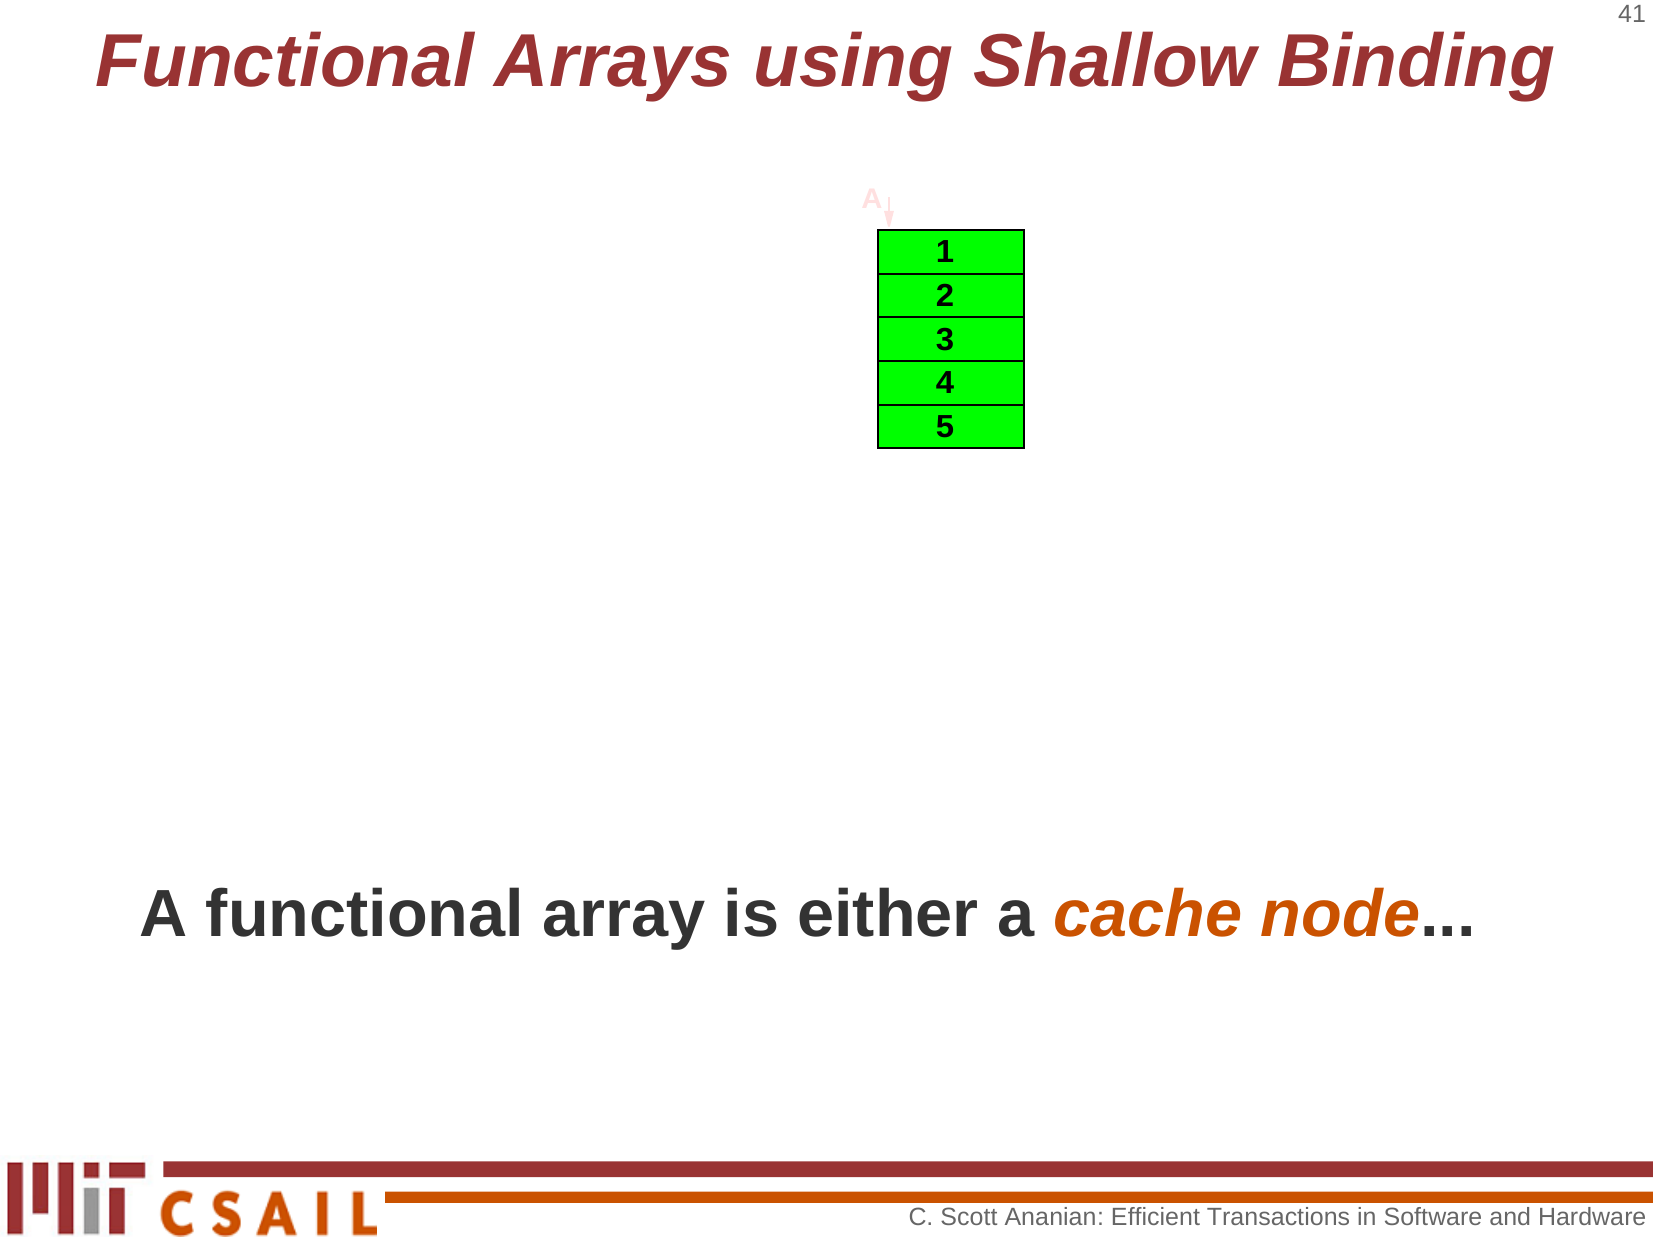

# Functional Arrays using Shallow Binding
A functional array is either a cache node...